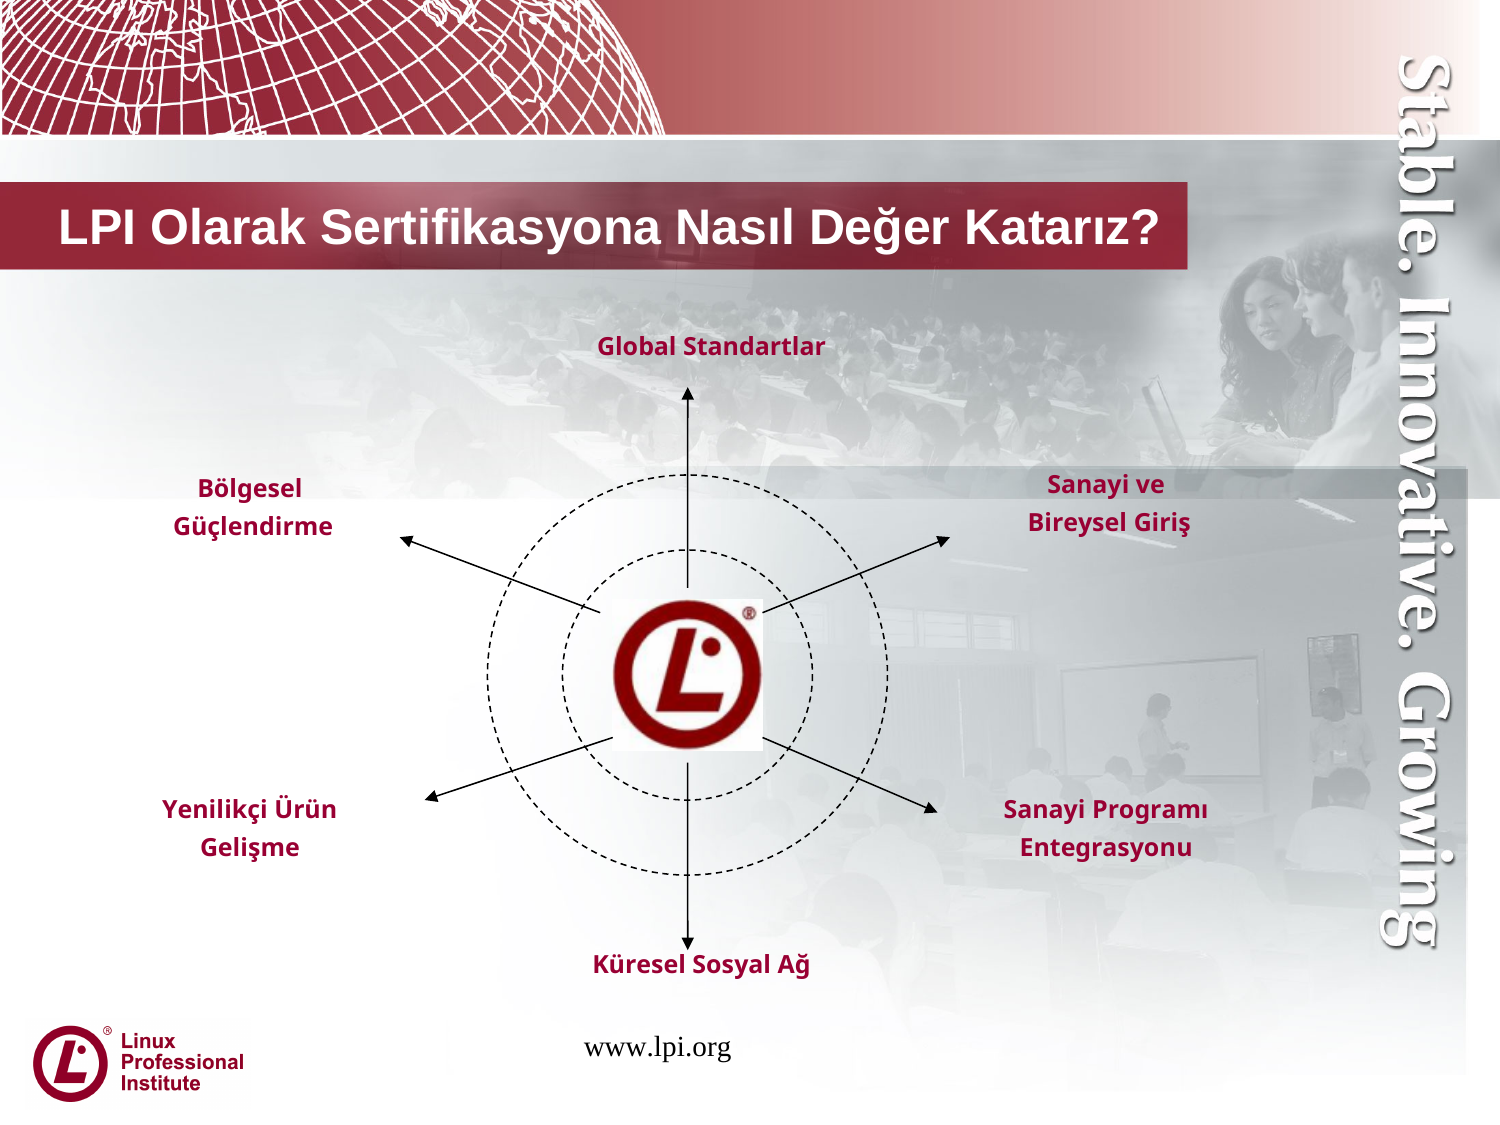

LPI Olarak Sertifikasyona Nasıl Değer Katarız?
Global Standartlar
Sanayi ve
 Bireysel Giriş
Bölgesel
 Güçlendirme
Yenilikçi Ürün
Gelişme
Sanayi Programı
Entegrasyonu
Küresel Sosyal Ağ
www.lpi.org